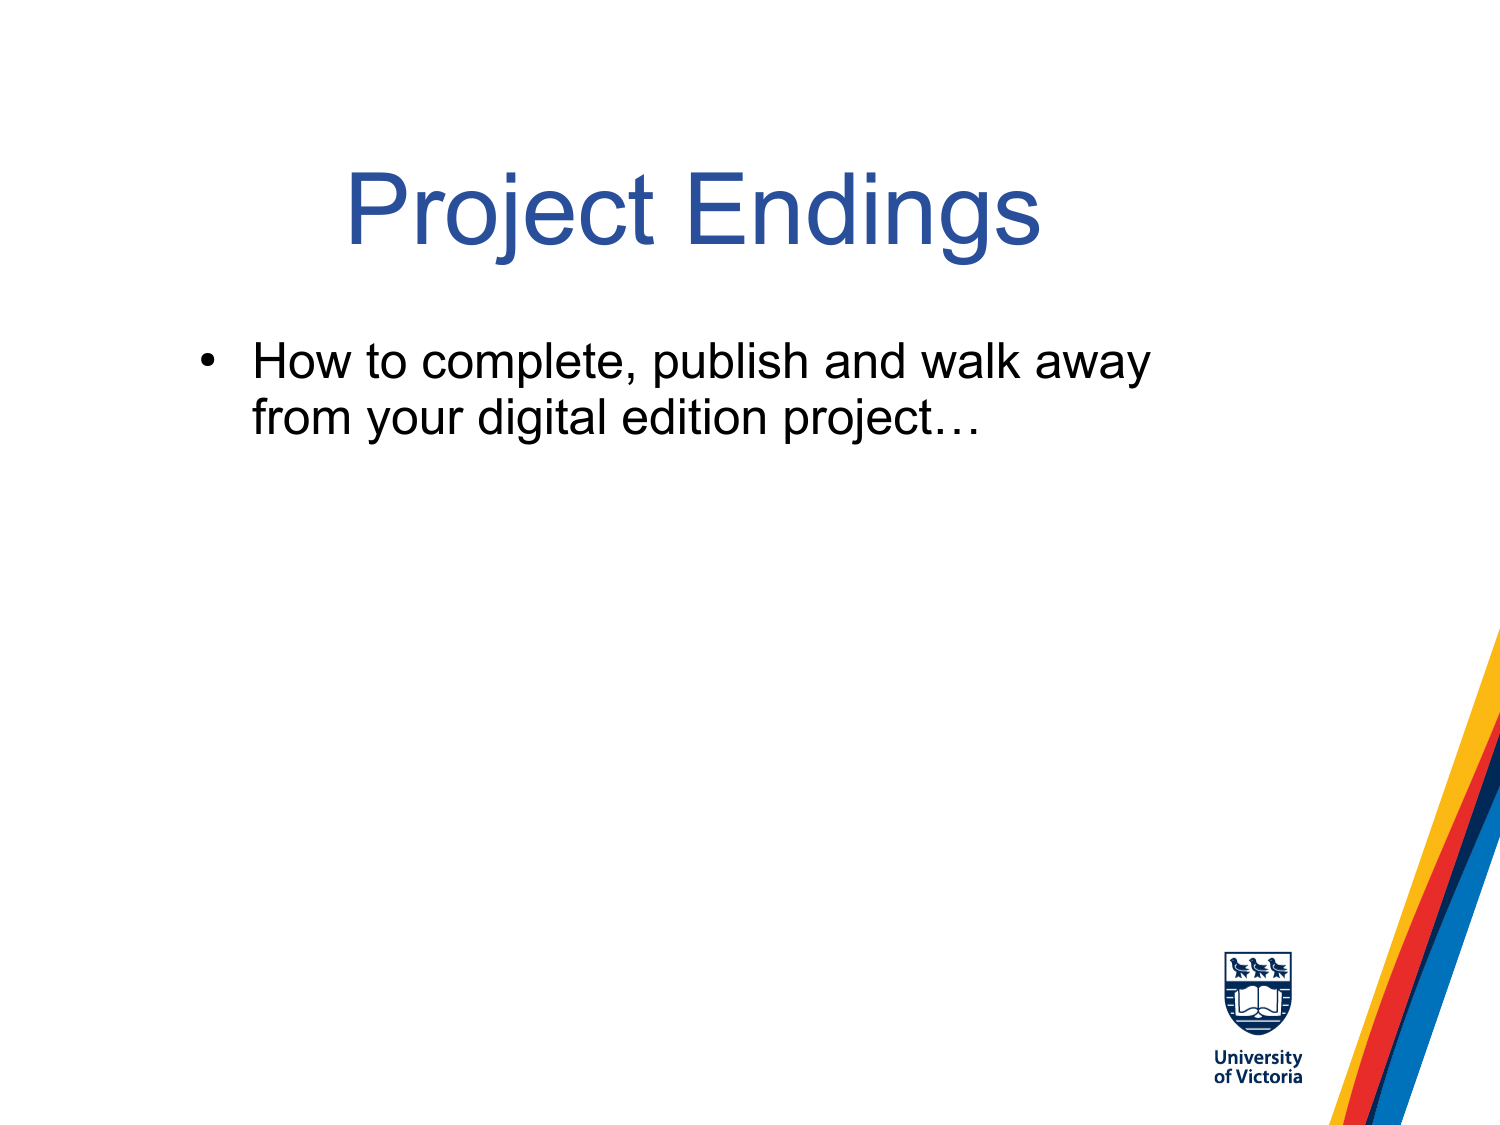

# Project Endings
How to complete, publish and walk away from your digital edition project…